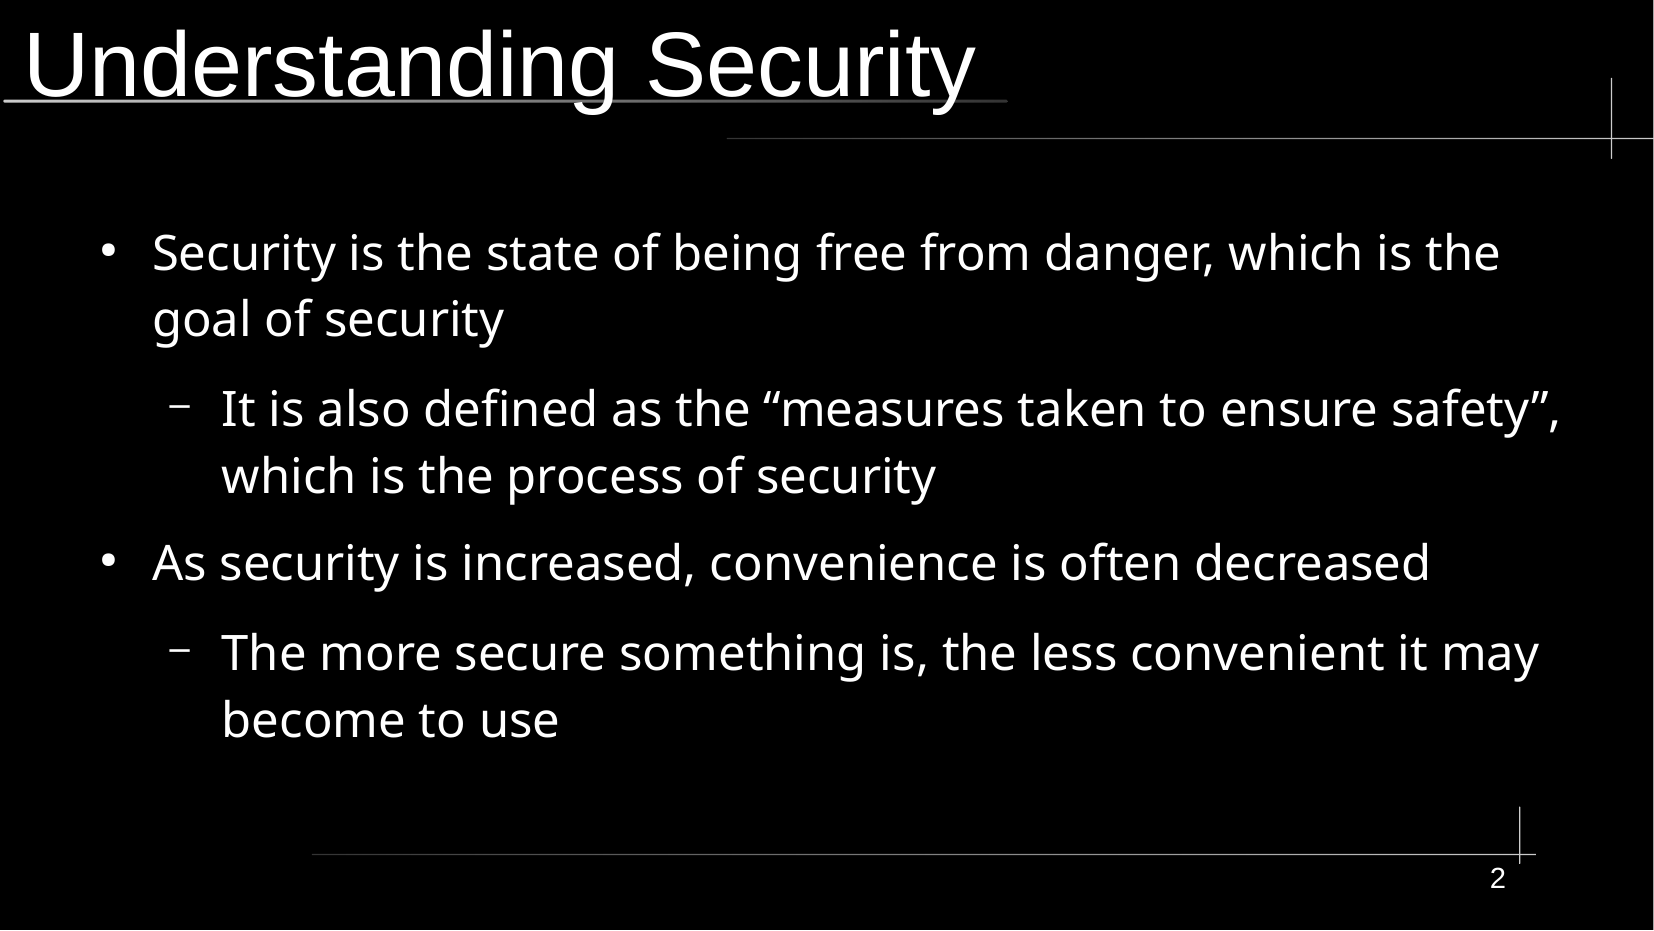

# Understanding Security
Security is the state of being free from danger, which is the goal of security
It is also defined as the “measures taken to ensure safety”, which is the process of security
As security is increased, convenience is often decreased
The more secure something is, the less convenient it may become to use
2